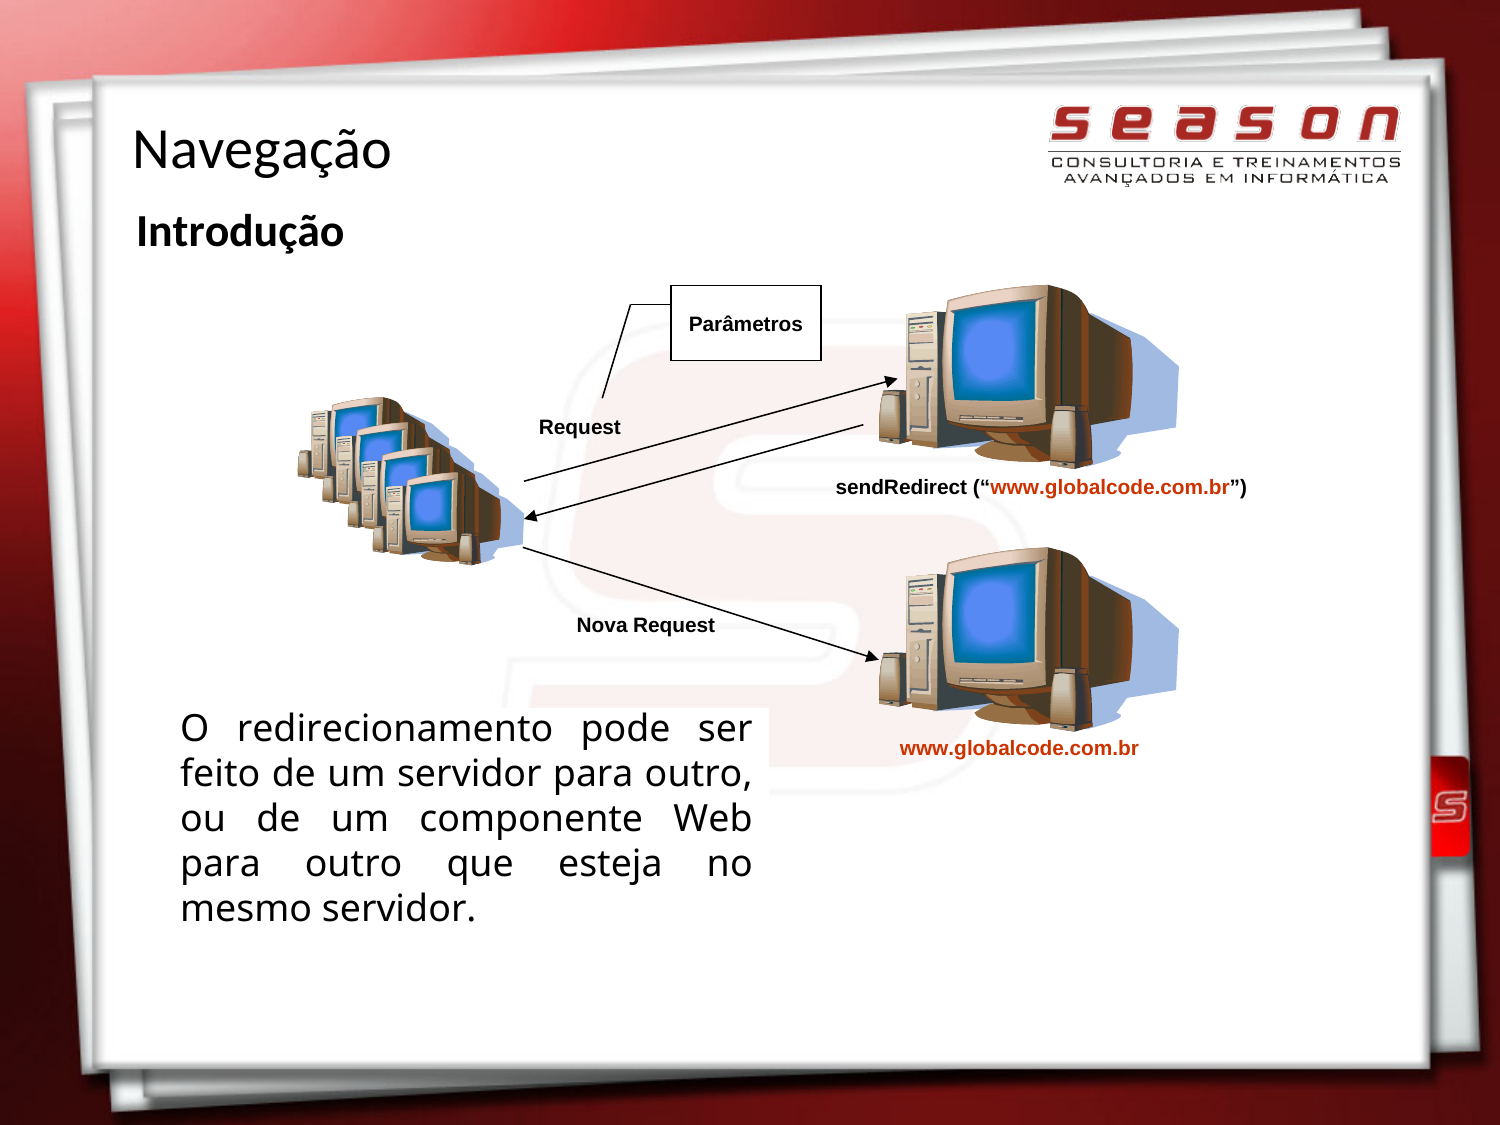

# Navegação
Introdução
Parâmetros
Request
sendRedirect (“www.globalcode.com.br”)
Nova Request
O redirecionamento pode ser feito de um servidor para outro, ou de um componente Web para outro que esteja no mesmo servidor.
www.globalcode.com.br
O redirecionamento pode ser feito de um servidor para outro, ou de um componente Web para outro que esteja no mesmo servidor.